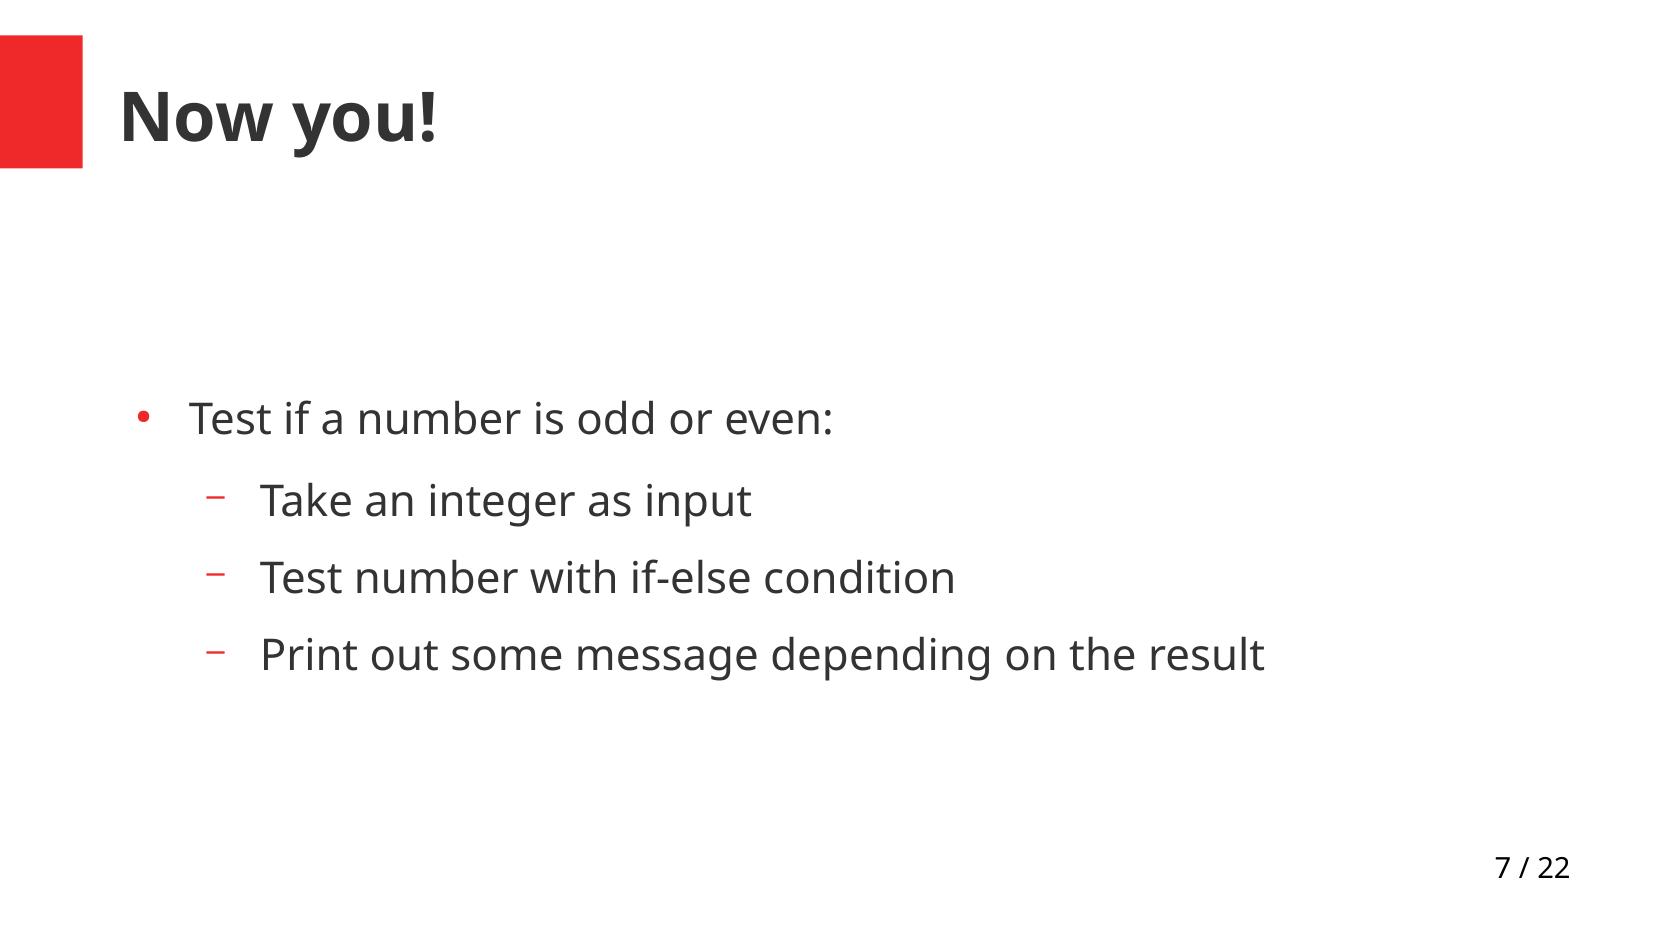

# Now you!
Test if a number is odd or even:
Take an integer as input
Test number with if-else condition
Print out some message depending on the result
7